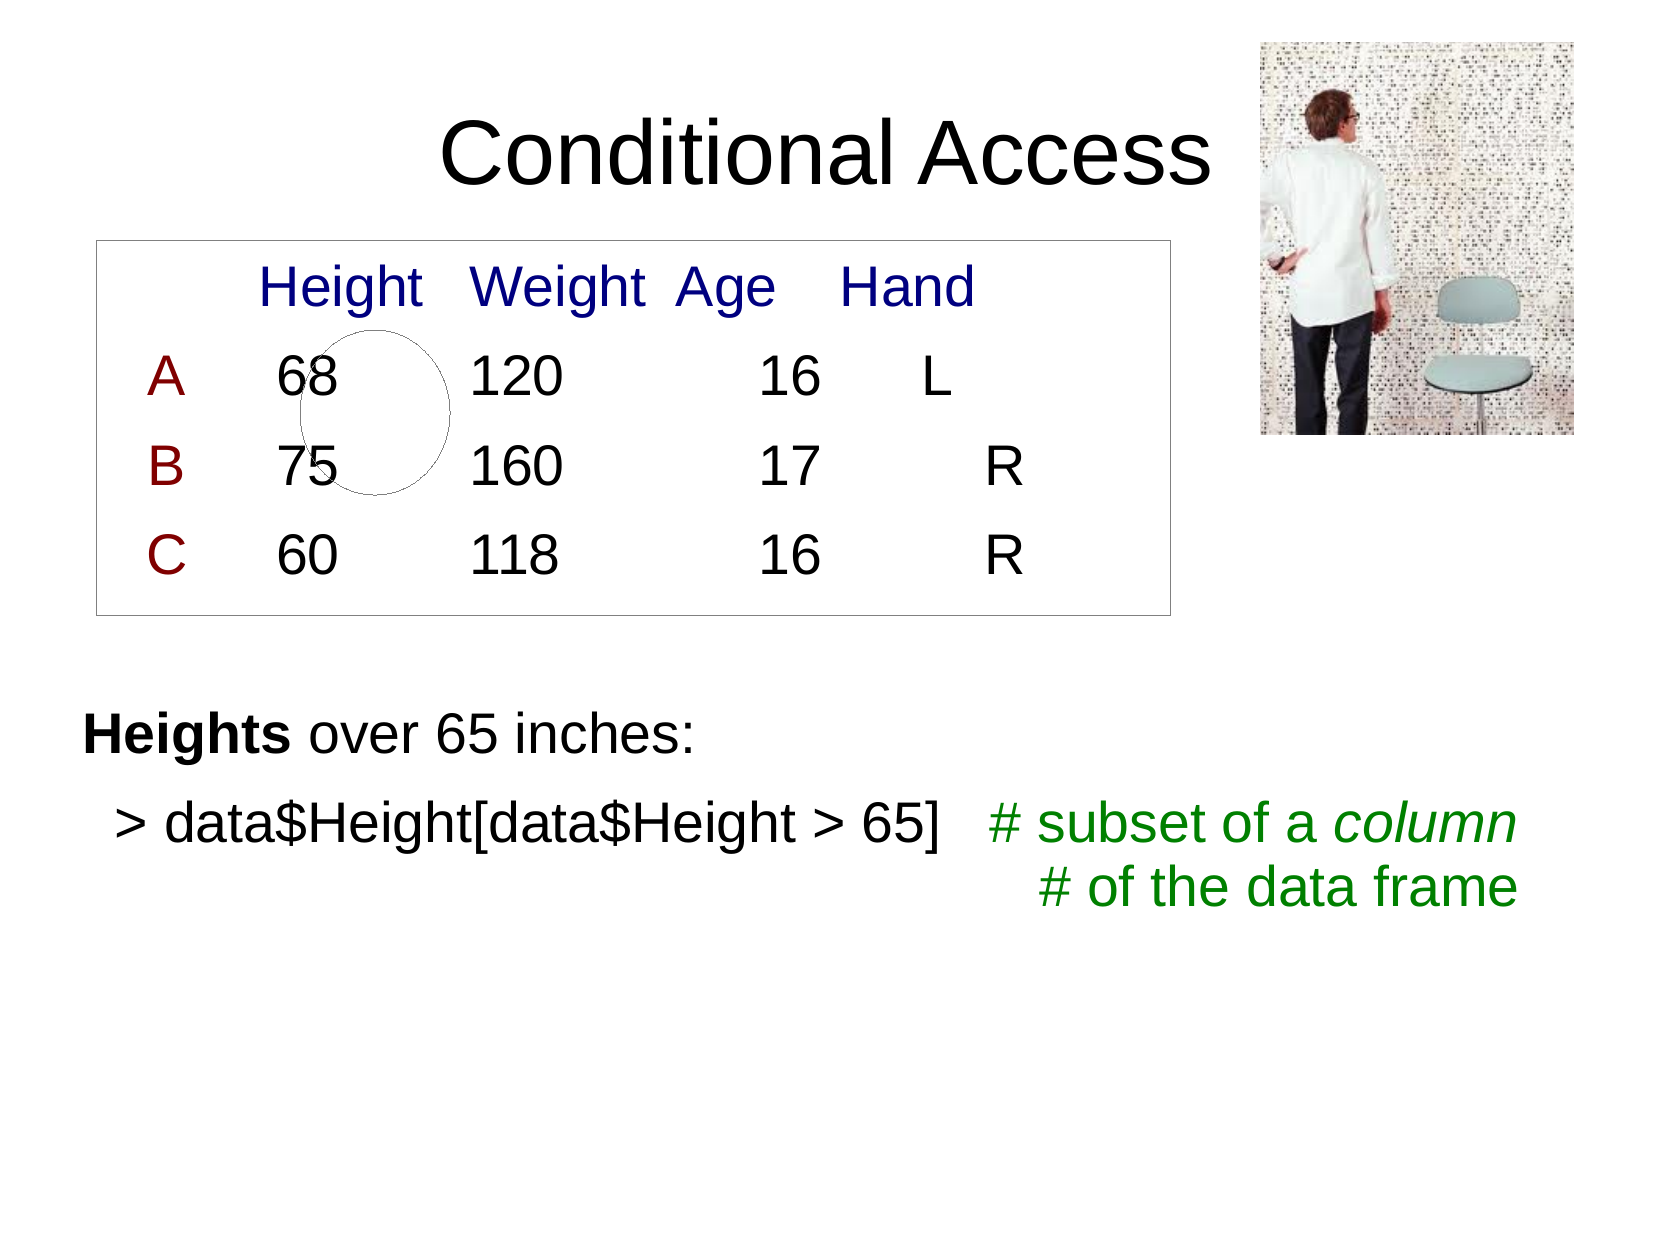

# Conditional Access
 Height			Weight			 Age		 Hand
 		A			 	68 			120	 	 16					 			L
 	B		 	75		 	 	160	 	 17				 	 R
 C		 	60		 	 	118	 	 16			 	 R
Heights over 65 inches:
 > data$Height[data$Height > 65] # subset of a column # of the data frame